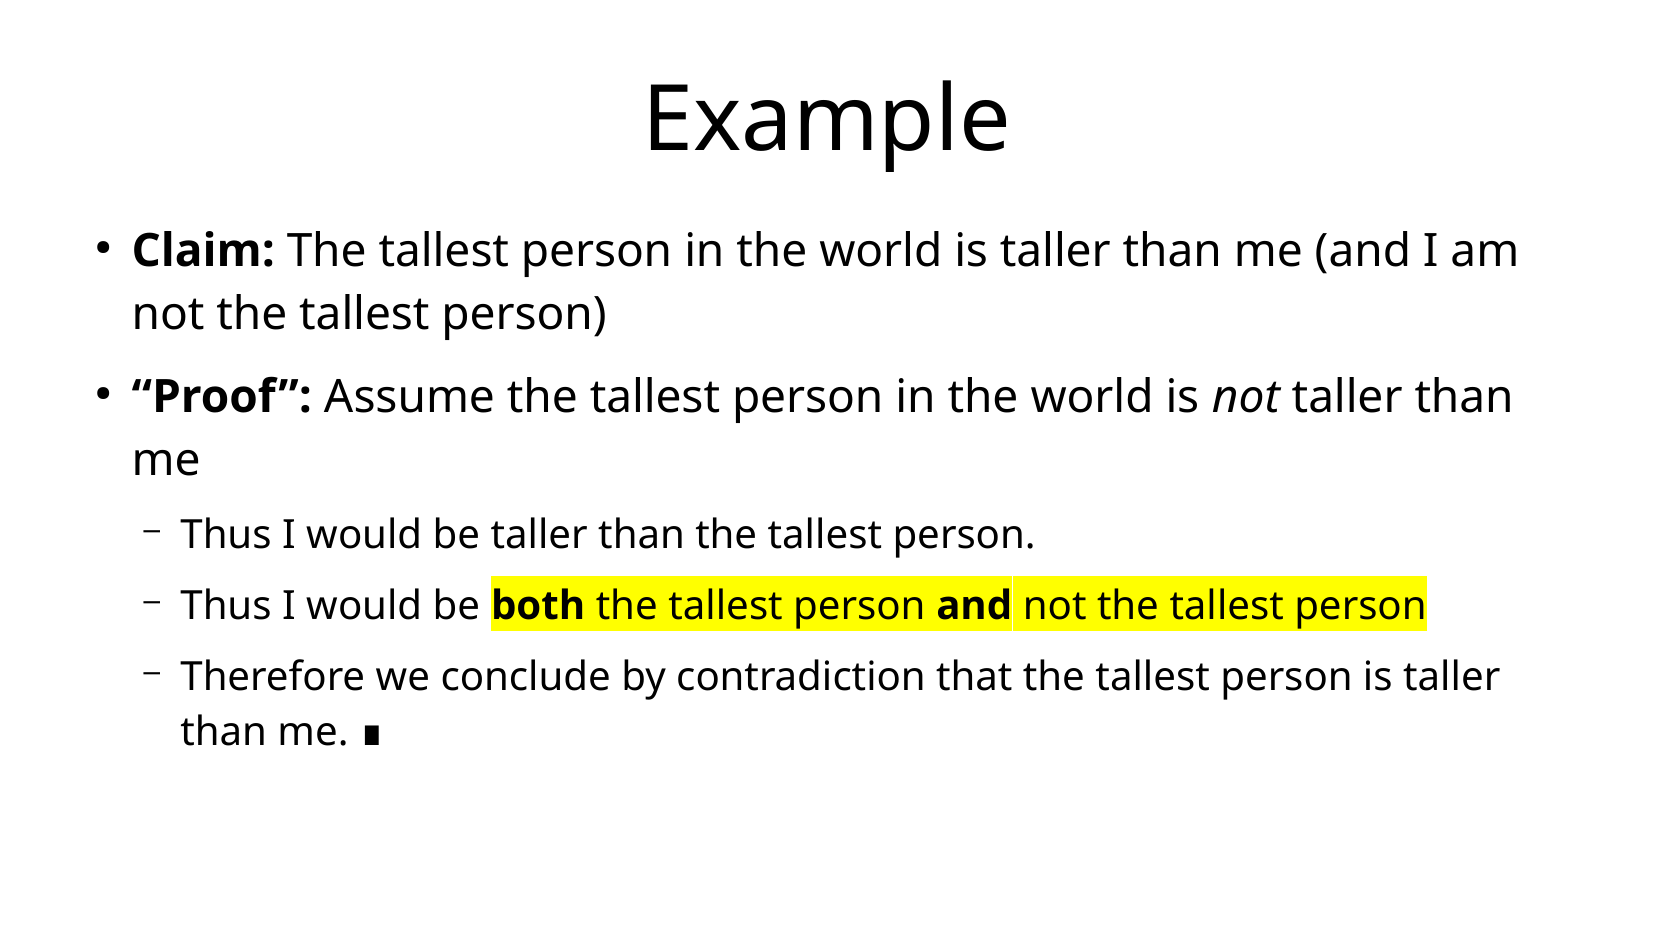

# Example
Claim: The tallest person in the world is taller than me (and I am not the tallest person)
“Proof”: Assume the tallest person in the world is not taller than me
Thus I would be taller than the tallest person.
Thus I would be both the tallest person and not the tallest person
Therefore we conclude by contradiction that the tallest person is taller than me. ∎